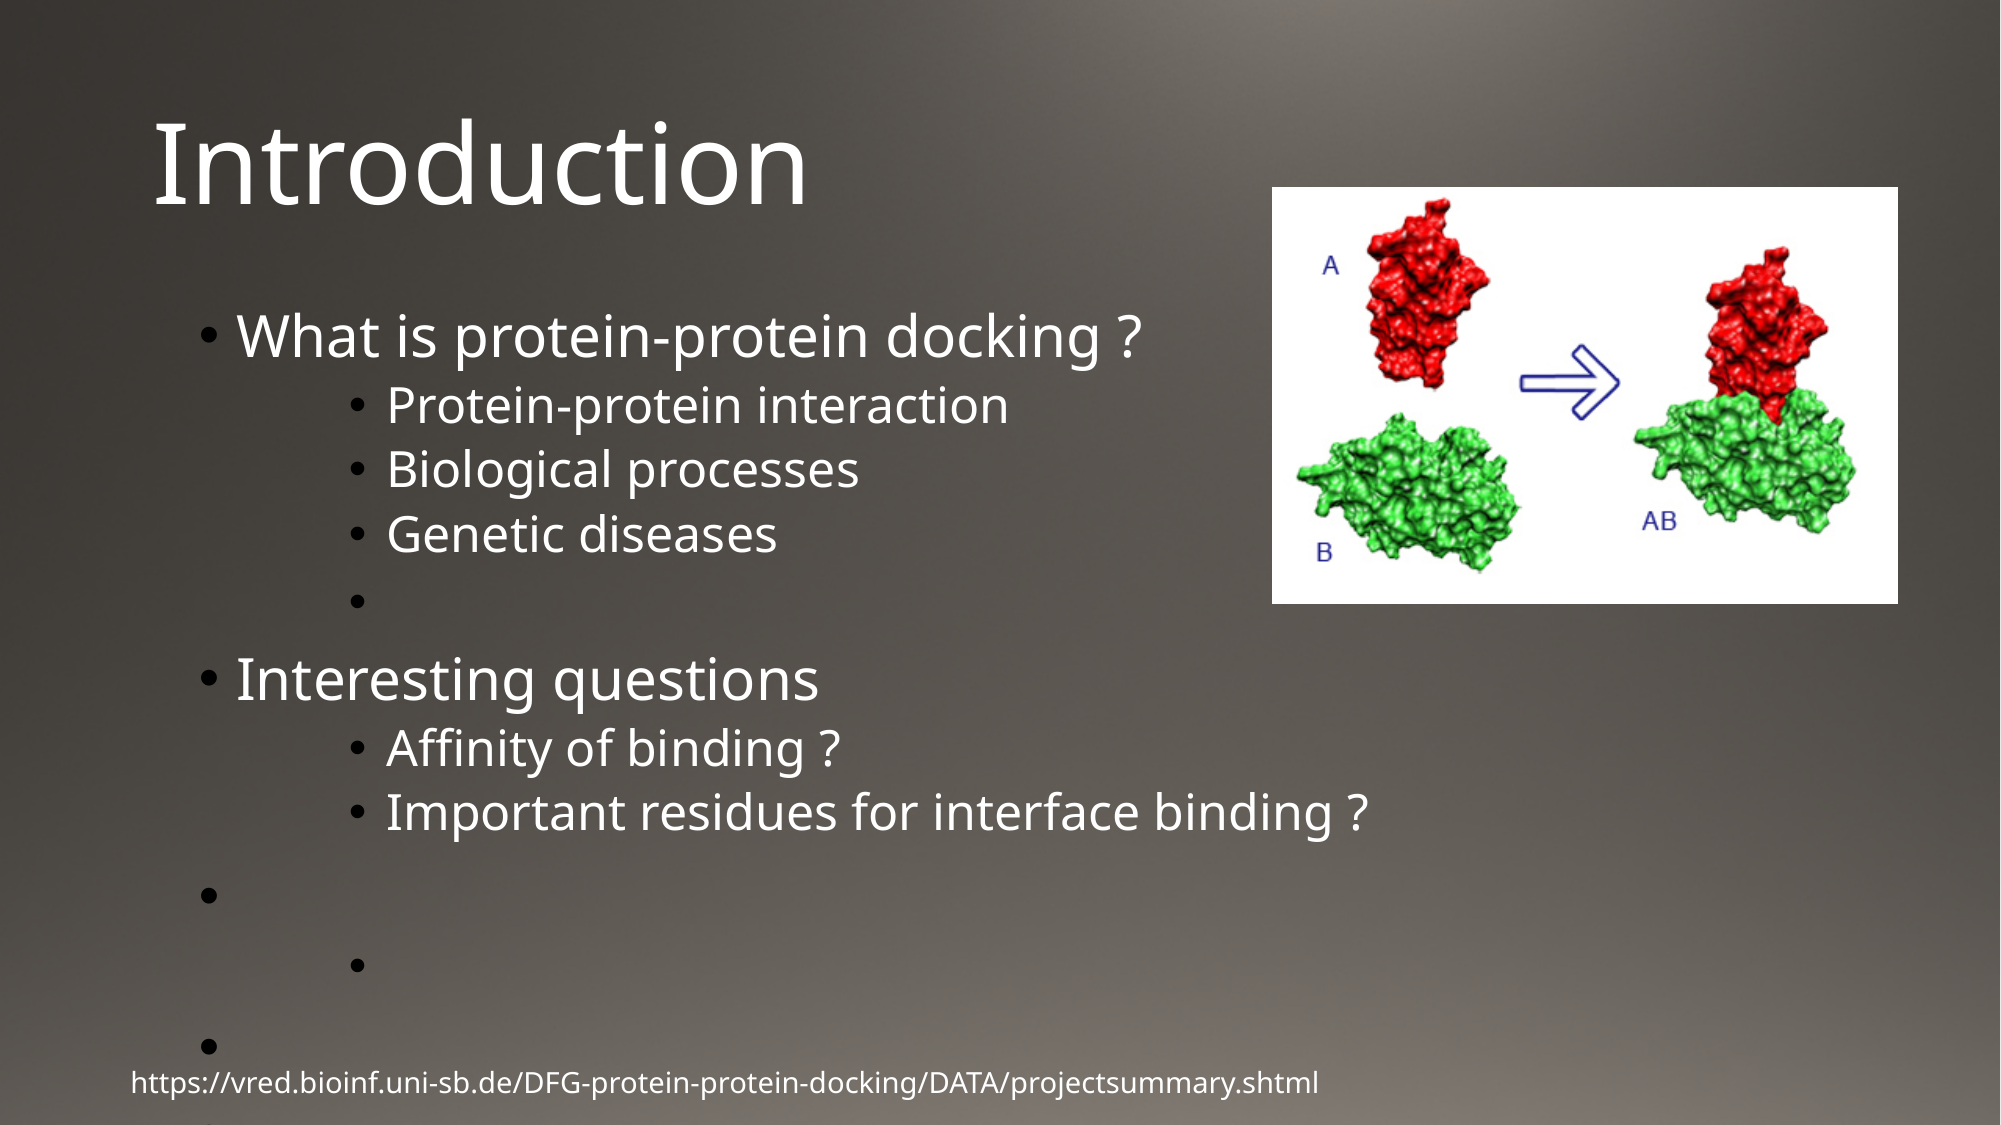

# Introduction
What is protein-protein docking ?
Protein-protein interaction
Biological processes
Genetic diseases
Interesting questions
Affinity of binding ?
Important residues for interface binding ?
https://vred.bioinf.uni-sb.de/DFG-protein-protein-docking/DATA/projectsummary.shtml